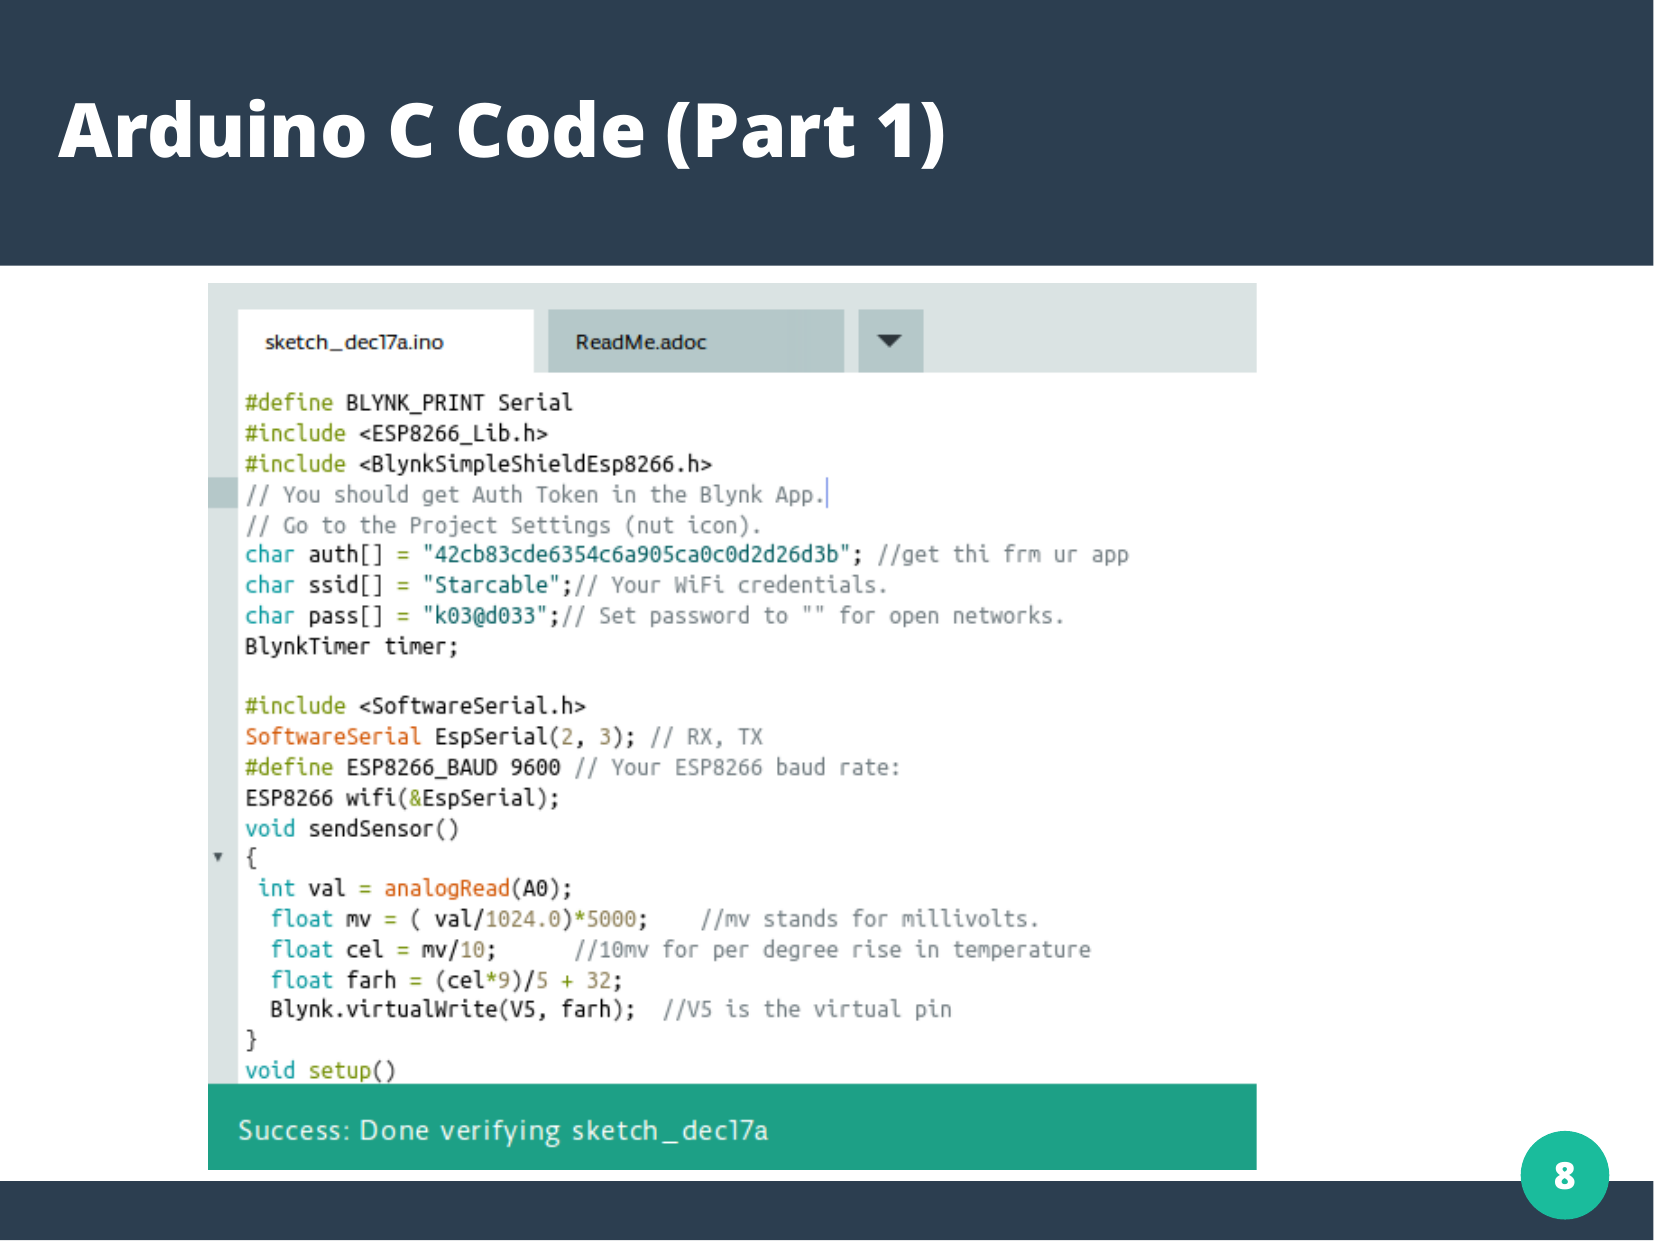

# Arduino C Code (Part 1)
8